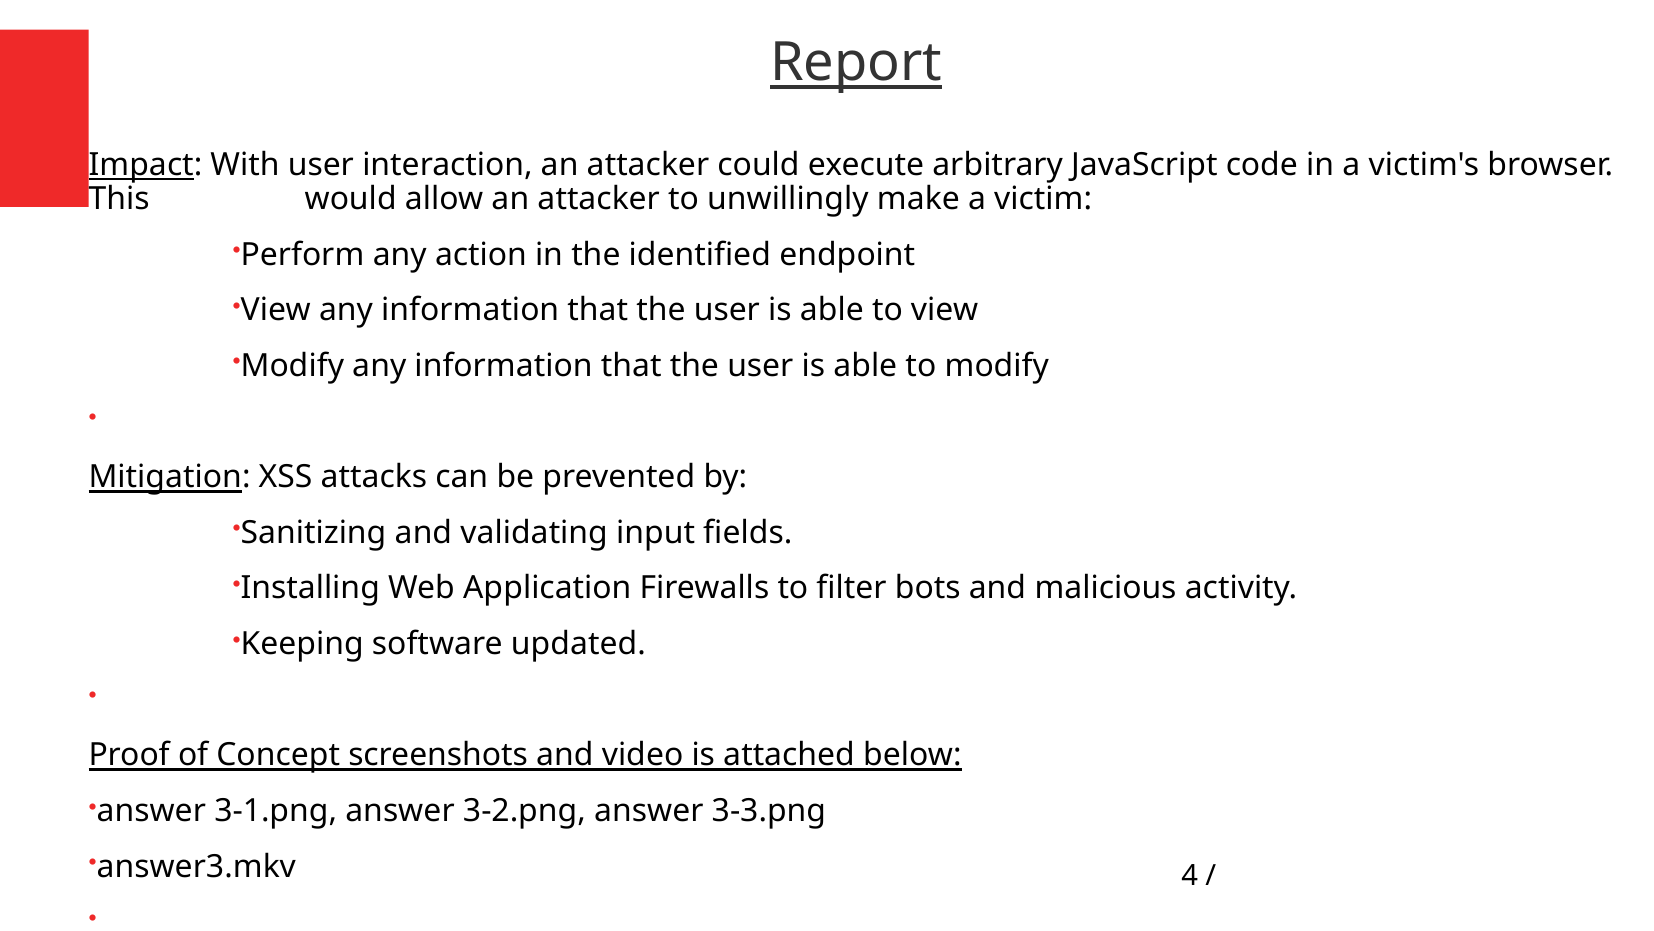

# Report
Impact: With user interaction, an attacker could execute arbitrary JavaScript code in a victim's browser. This 	 	would allow an attacker to unwillingly make a victim:
Perform any action in the identified endpoint
View any information that the user is able to view
Modify any information that the user is able to modify
Mitigation: XSS attacks can be prevented by:
Sanitizing and validating input fields.
Installing Web Application Firewalls to filter bots and malicious activity.
Keeping software updated.
Proof of Concept screenshots and video is attached below:
answer 3-1.png, answer 3-2.png, answer 3-3.png
answer3.mkv